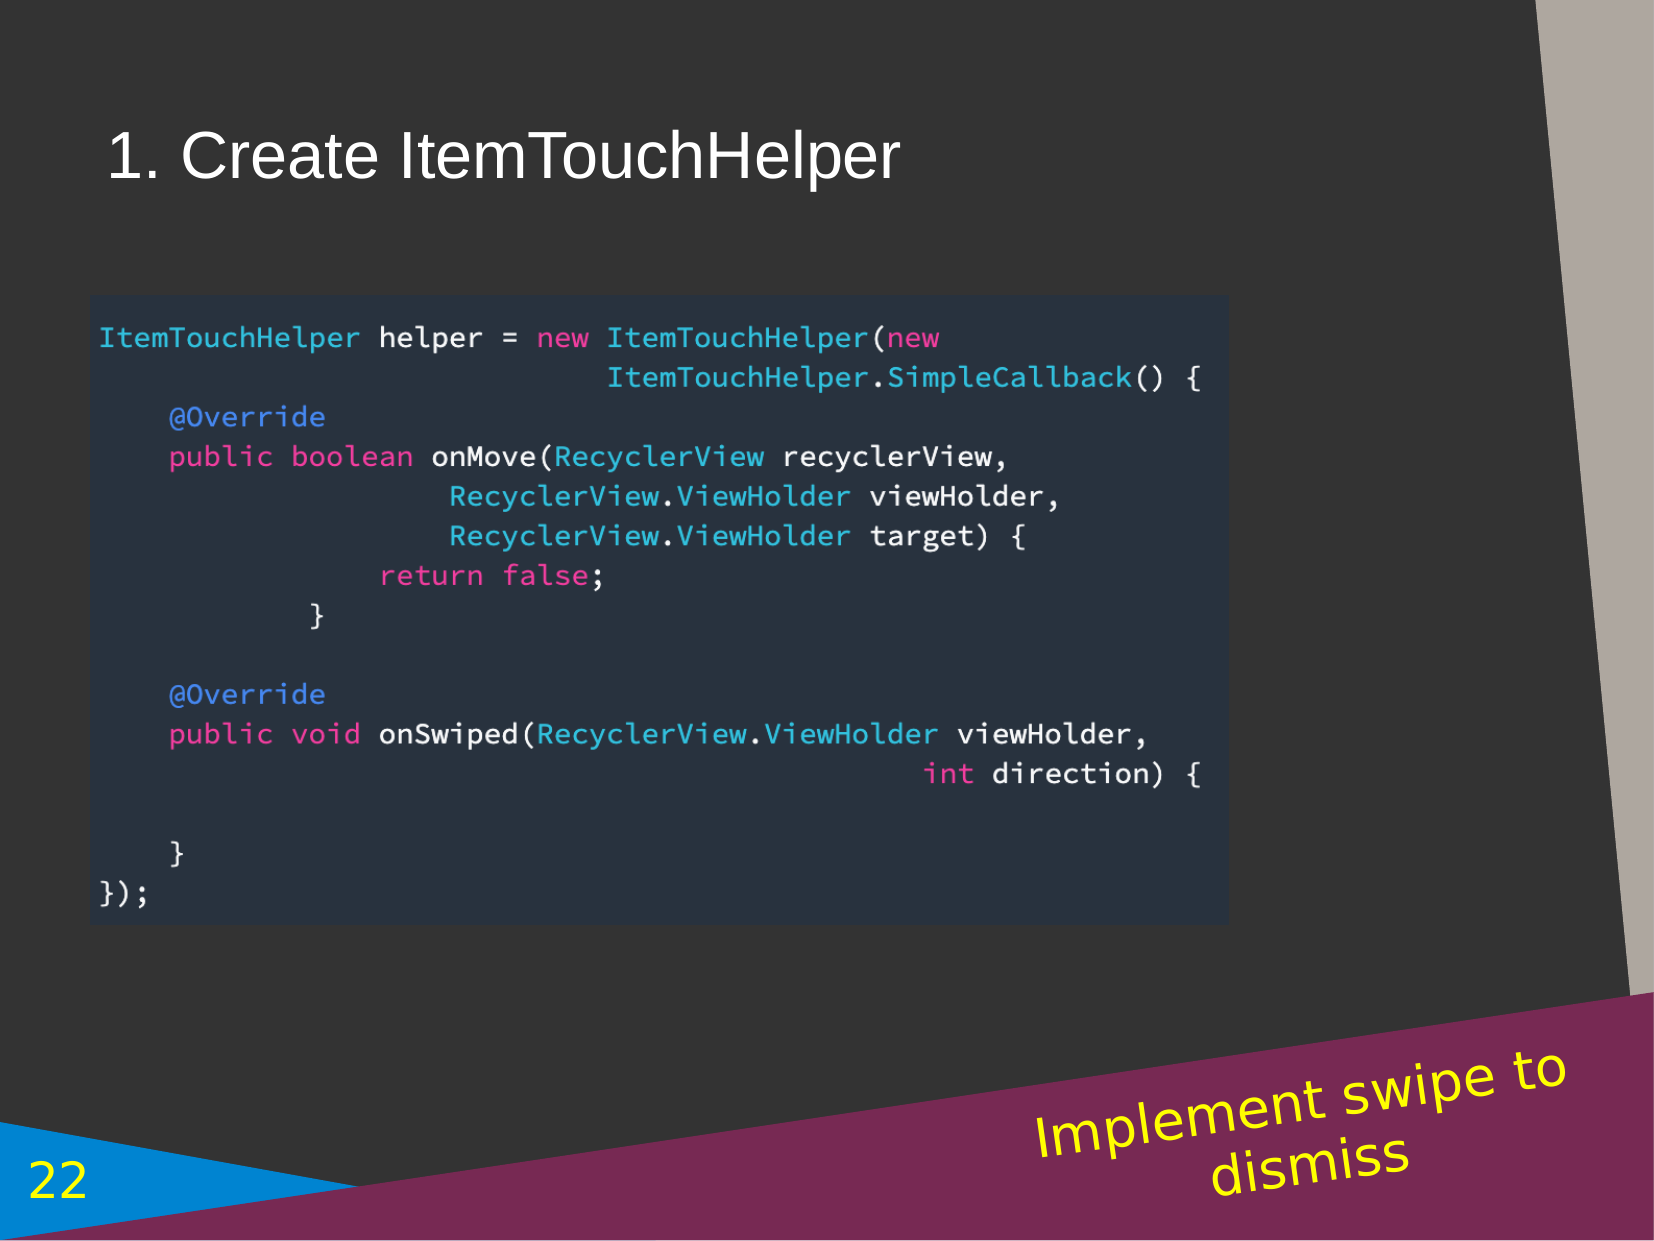

1. Create ItemTouchHelper
# Implement swipe to dismiss
22